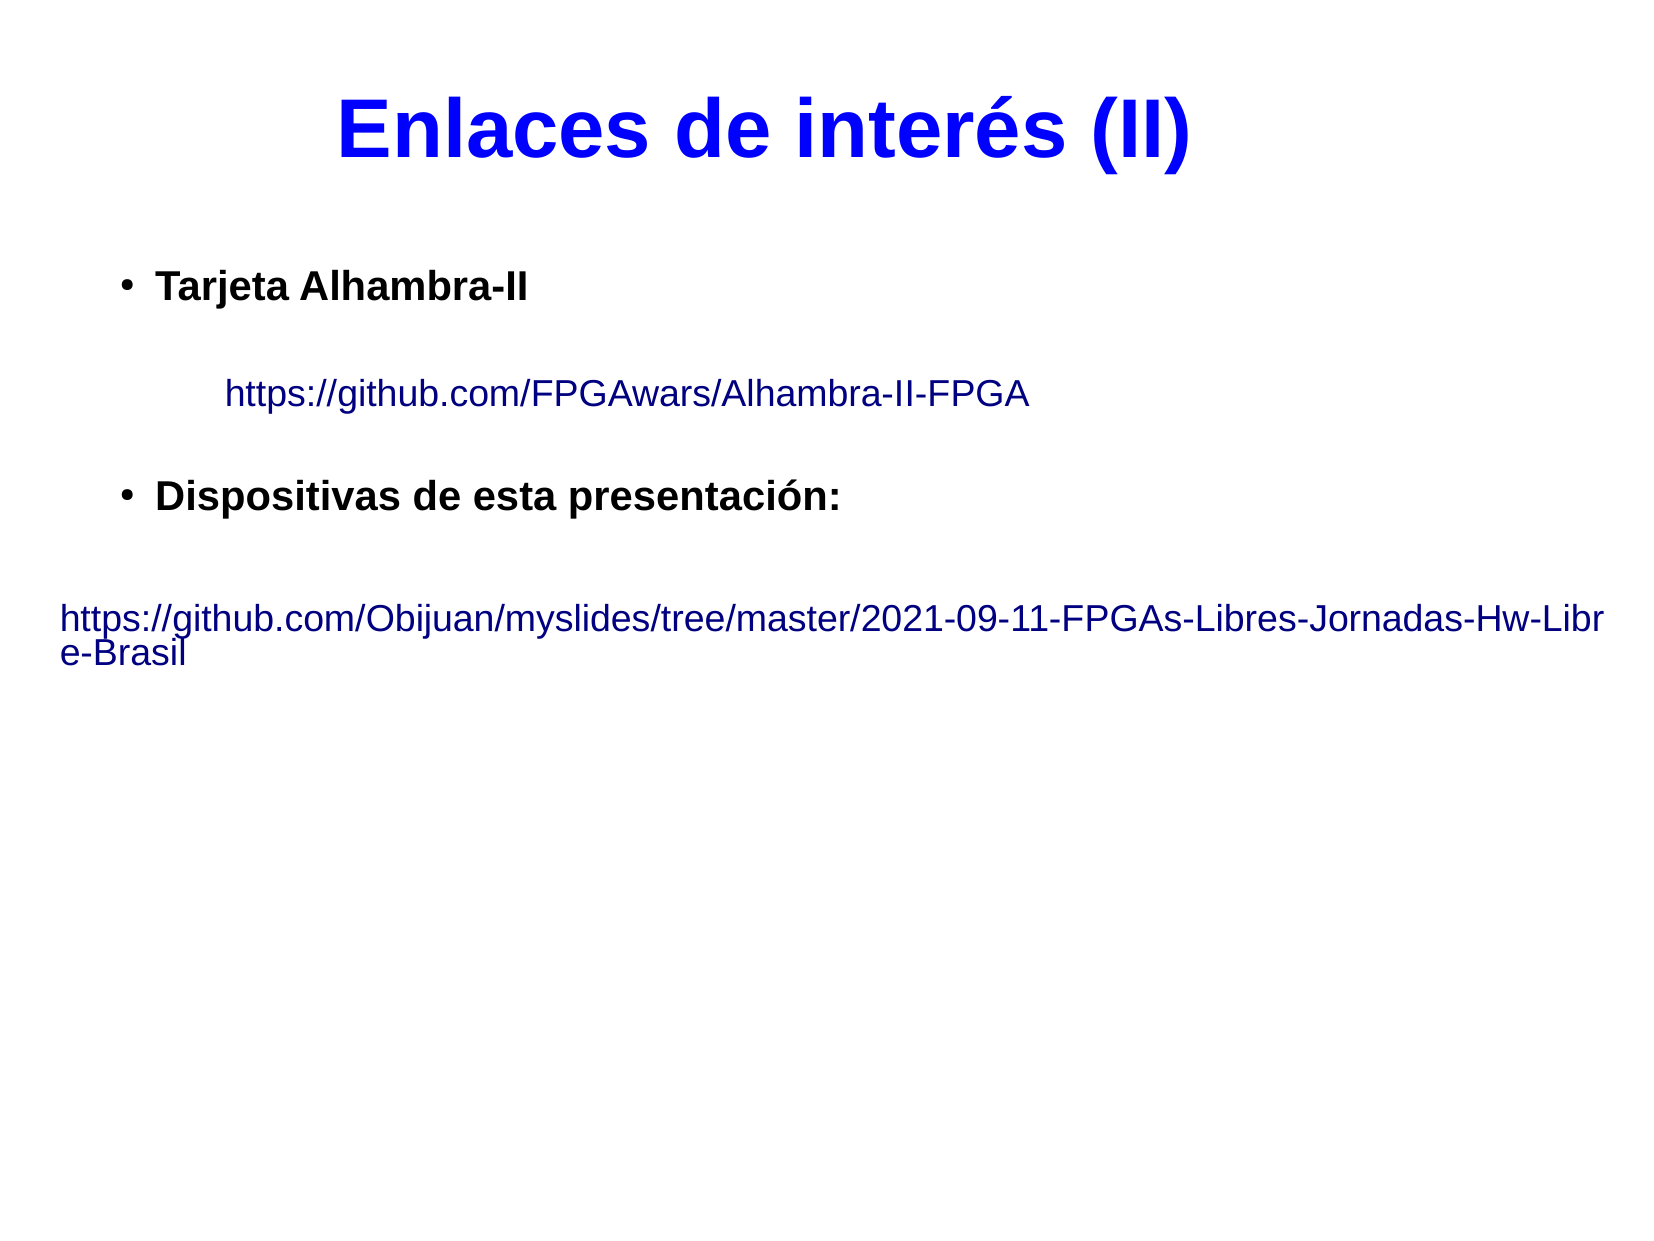

Enlaces de interés (II)
Tarjeta Alhambra-II
https://github.com/FPGAwars/Alhambra-II-FPGA
Dispositivas de esta presentación:
https://github.com/Obijuan/myslides/tree/master/2021-09-11-FPGAs-Libres-Jornadas-Hw-Libre-Brasil